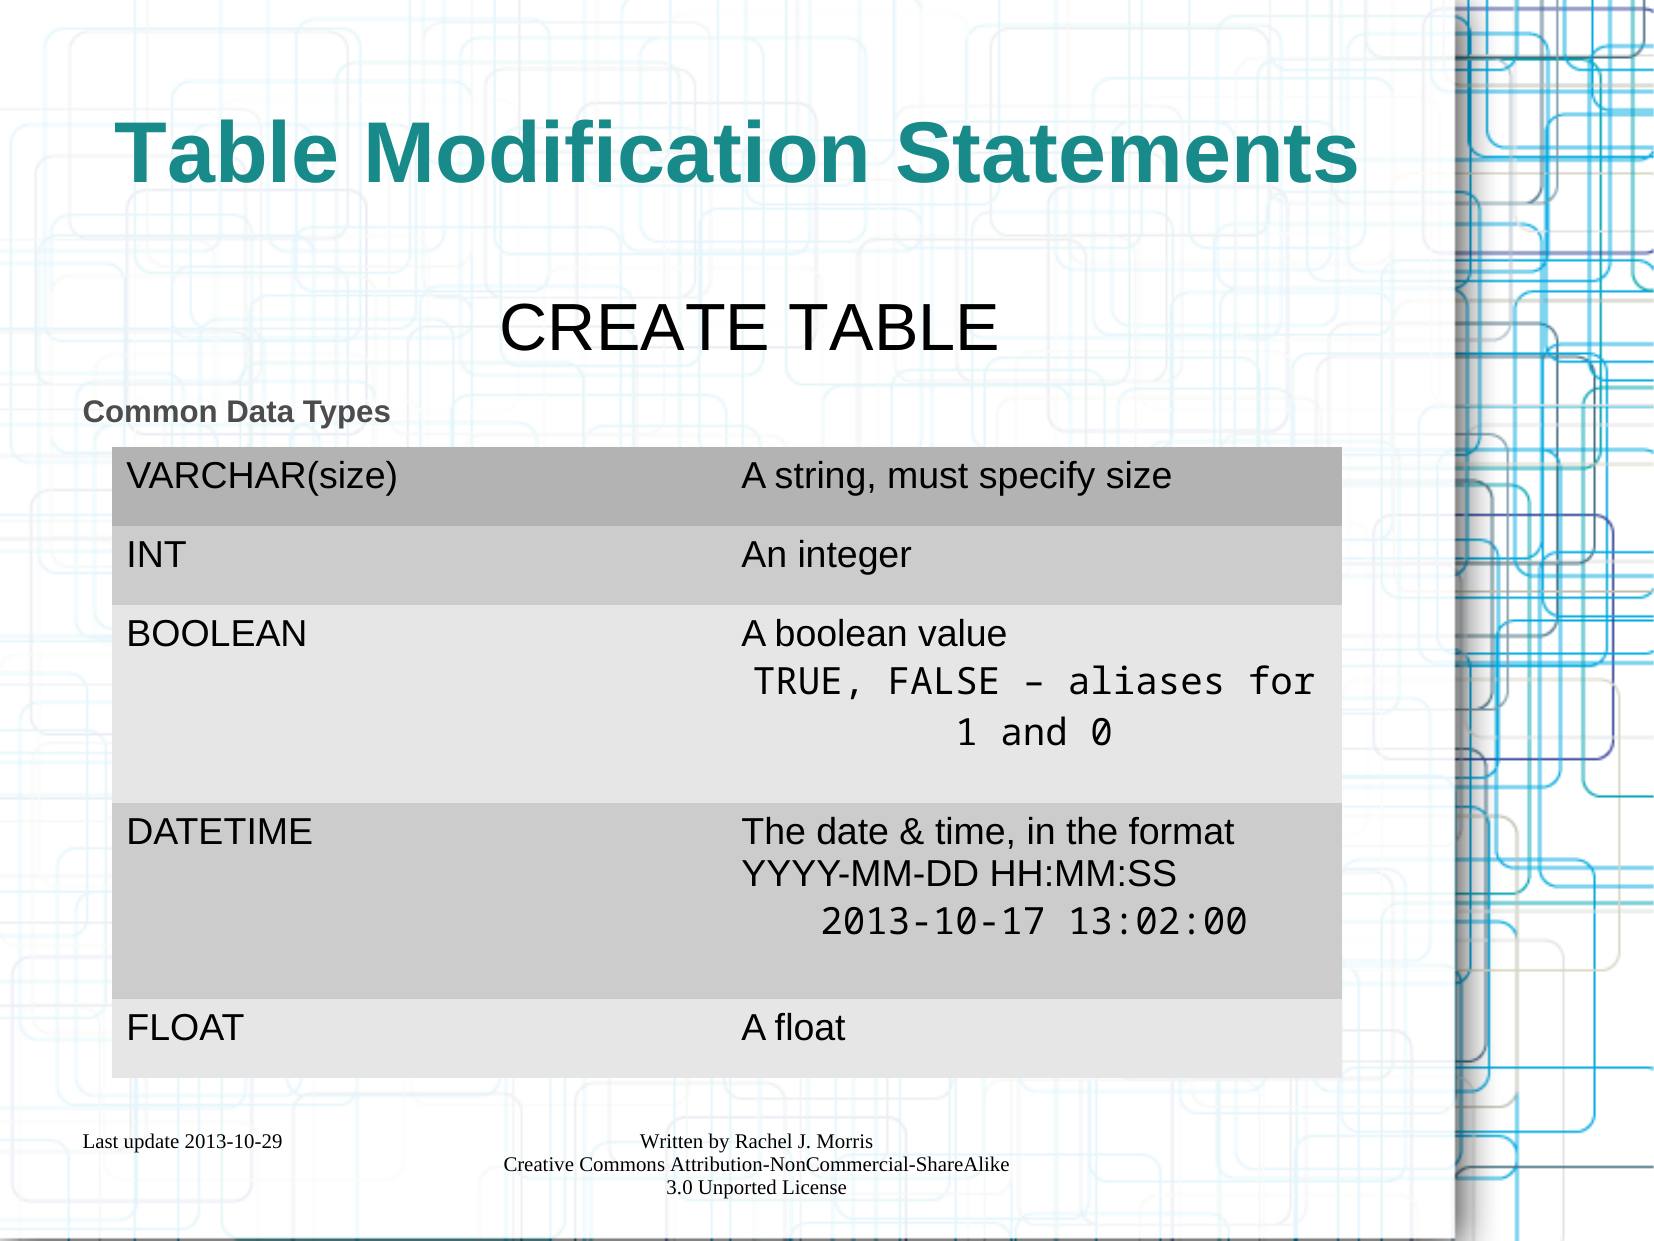

# Table Modification Statements
CREATE TABLE
Common Data Types
| VARCHAR(size) | A string, must specify size |
| --- | --- |
| INT | An integer |
| BOOLEAN | A boolean value TRUE, FALSE – aliases for 1 and 0 |
| DATETIME | The date & time, in the format YYYY-MM-DD HH:MM:SS 2013-10-17 13:02:00 |
| FLOAT | A float |